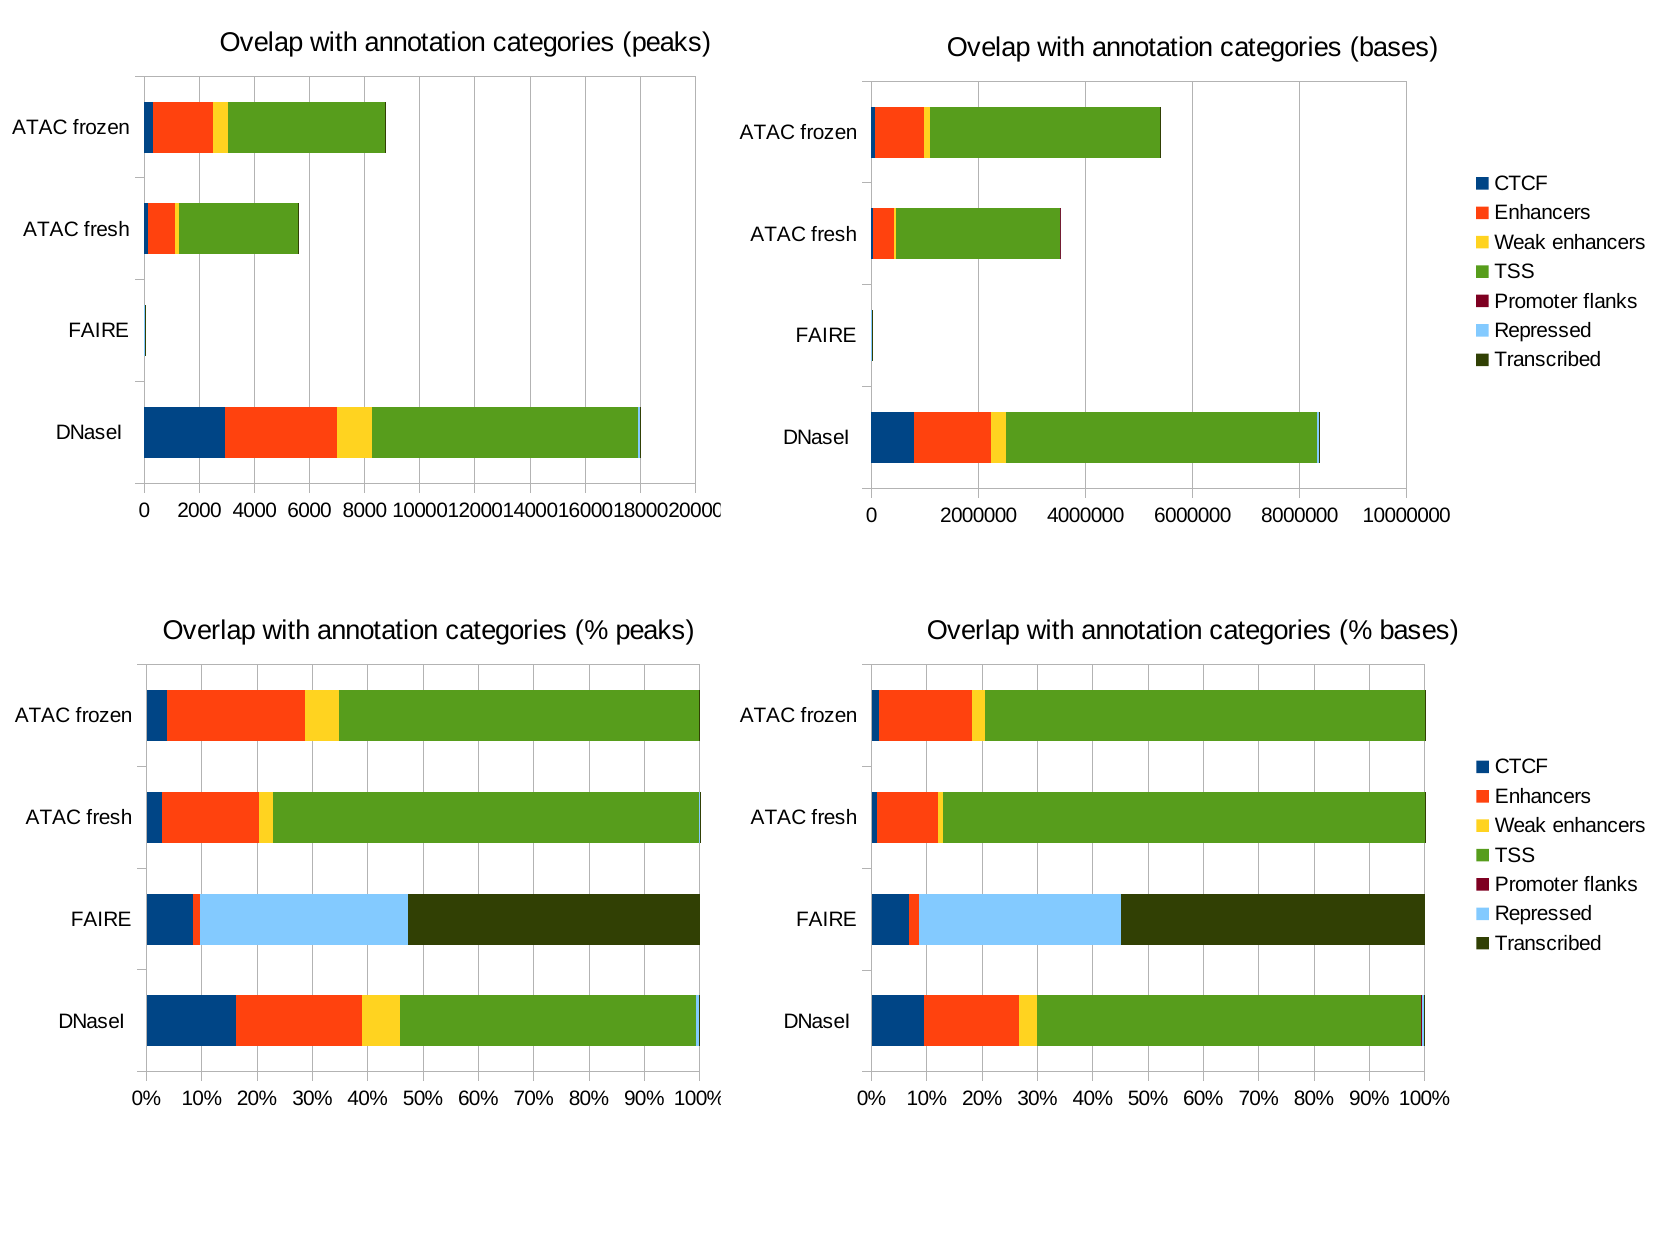

### Chart: Ovelap with annotation categories (peaks)
| Category | CTCF | Enhancers | Weak enhancers | TSS | Promoter flanks | Repressed | Transcribed |
|---|---|---|---|---|---|---|---|
| DNaseI | 2926.0 | 4081.0 | 1253.0 | 9650.0 | 14.0 | 79.0 | 26.0 |
| FAIRE | 6.0 | 1.0 | 0.0 | 0.0 | 0.0 | 27.0 | 38.0 |
| ATAC fresh | 155.0 | 983.0 | 136.0 | 4299.0 | 3.0 | 2.0 | 1.0 |
| ATAC frozen | 317.0 | 2185.0 | 541.0 | 5690.0 | 4.0 | 0.0 | 4.0 |
### Chart: Ovelap with annotation categories (bases)
| Category | CTCF | Enhancers | Weak enhancers | TSS | Promoter flanks | Repressed | Transcribed |
|---|---|---|---|---|---|---|---|
| DNaseI | 788350.0 | 1438759.0 | 284516.0 | 5818942.0 | 2925.0 | 37822.0 | 10380.0 |
| FAIRE | 1191.0 | 326.0 | 0.0 | 0.0 | 0.0 | 6509.0 | 9786.0 |
| ATAC fresh | 32797.0 | 391820.0 | 30326.0 | 3072023.0 | 491.0 | 300.0 | 144.0 |
| ATAC frozen | 75576.0 | 905811.0 | 122790.0 | 4293353.0 | 655.0 | 0.0 | 856.0 |
### Chart: Overlap with annotation categories (% peaks)
| Category | CTCF | Enhancers | Weak enhancers | TSS | Promoter flanks | Repressed | Transcribed |
|---|---|---|---|---|---|---|---|
| DNaseI | 2926.0 | 4081.0 | 1253.0 | 9650.0 | 14.0 | 79.0 | 26.0 |
| FAIRE | 6.0 | 1.0 | 0.0 | 0.0 | 0.0 | 27.0 | 38.0 |
| ATAC fresh | 155.0 | 983.0 | 136.0 | 4299.0 | 3.0 | 2.0 | 1.0 |
| ATAC frozen | 317.0 | 2185.0 | 541.0 | 5690.0 | 4.0 | 0.0 | 4.0 |
### Chart: Overlap with annotation categories (% bases)
| Category | CTCF | Enhancers | Weak enhancers | TSS | Promoter flanks | Repressed | Transcribed |
|---|---|---|---|---|---|---|---|
| DNaseI | 788350.0 | 1438759.0 | 284516.0 | 5818942.0 | 2925.0 | 37822.0 | 10380.0 |
| FAIRE | 1191.0 | 326.0 | 0.0 | 0.0 | 0.0 | 6509.0 | 9786.0 |
| ATAC fresh | 32797.0 | 391820.0 | 30326.0 | 3072023.0 | 491.0 | 300.0 | 144.0 |
| ATAC frozen | 75576.0 | 905811.0 | 122790.0 | 4293353.0 | 655.0 | 0.0 | 856.0 |